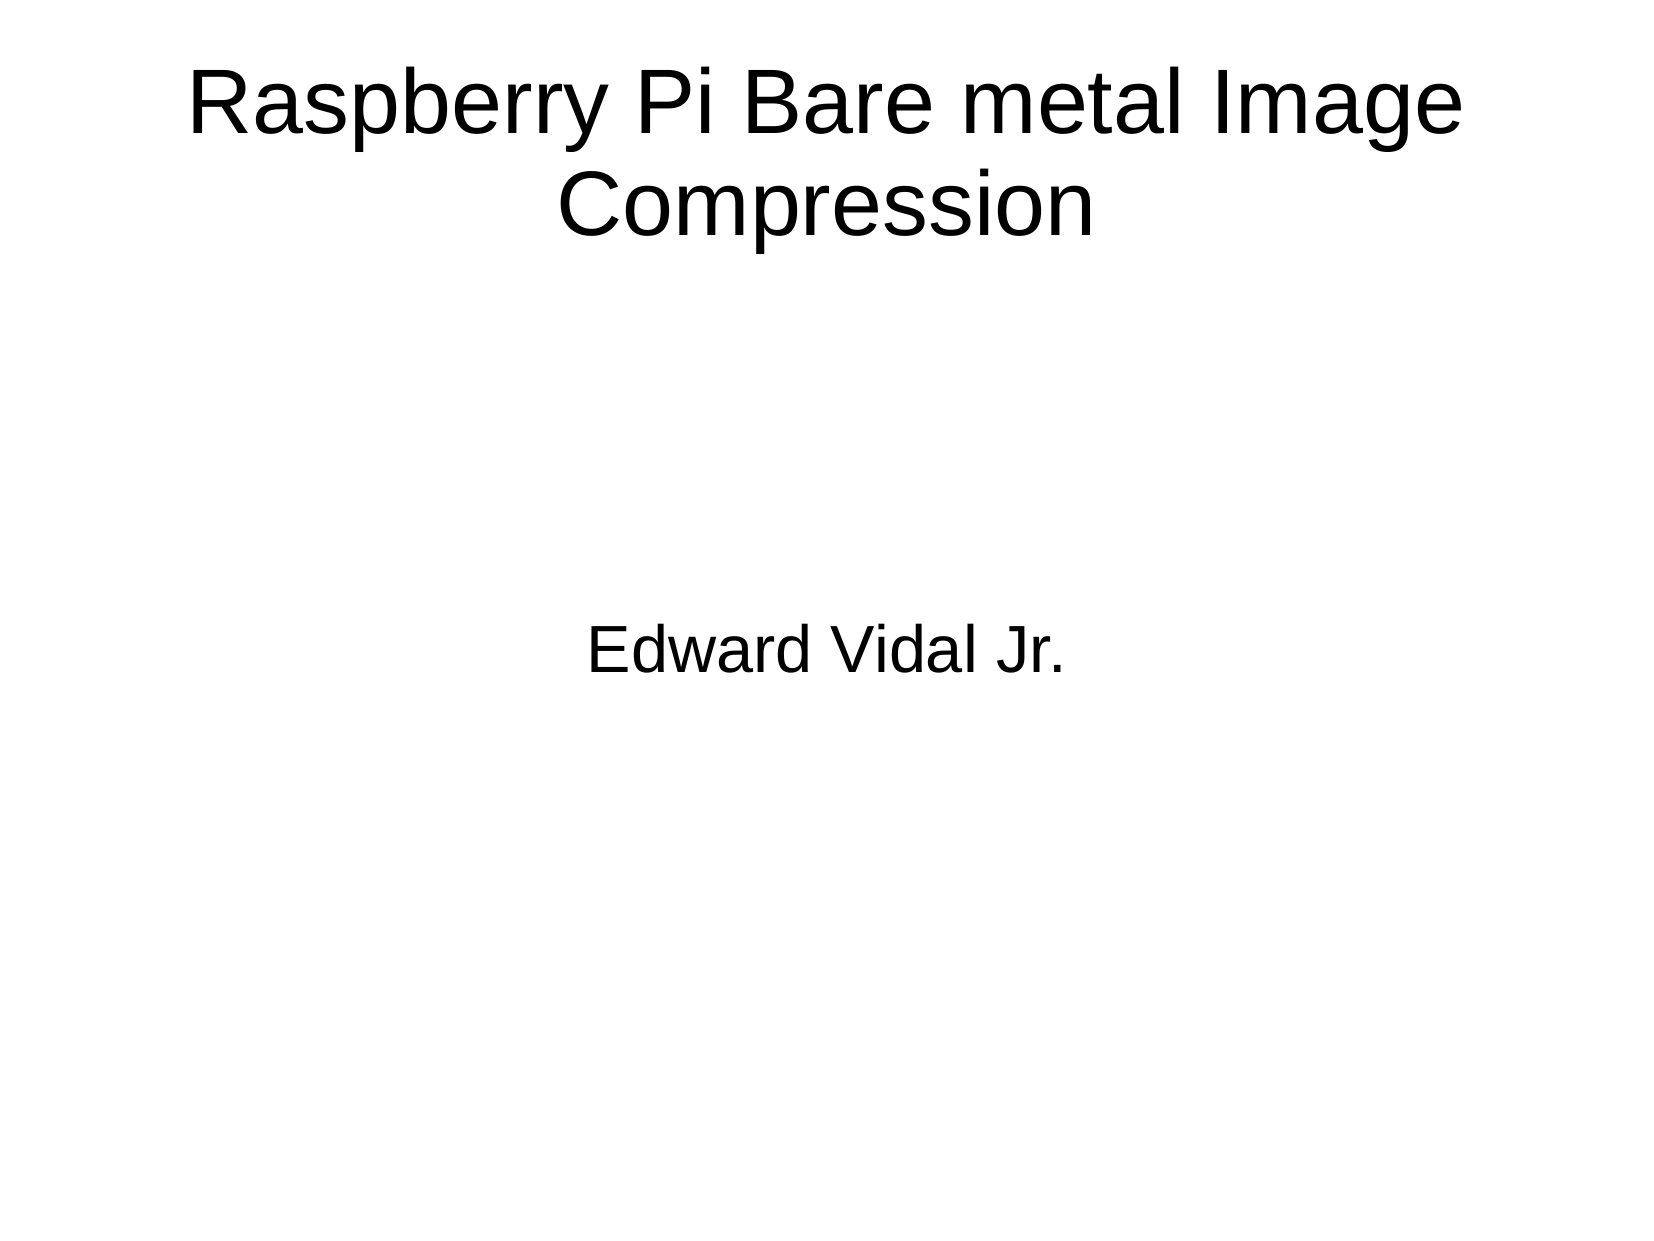

# Raspberry Pi Bare metal Image Compression
Edward Vidal Jr.